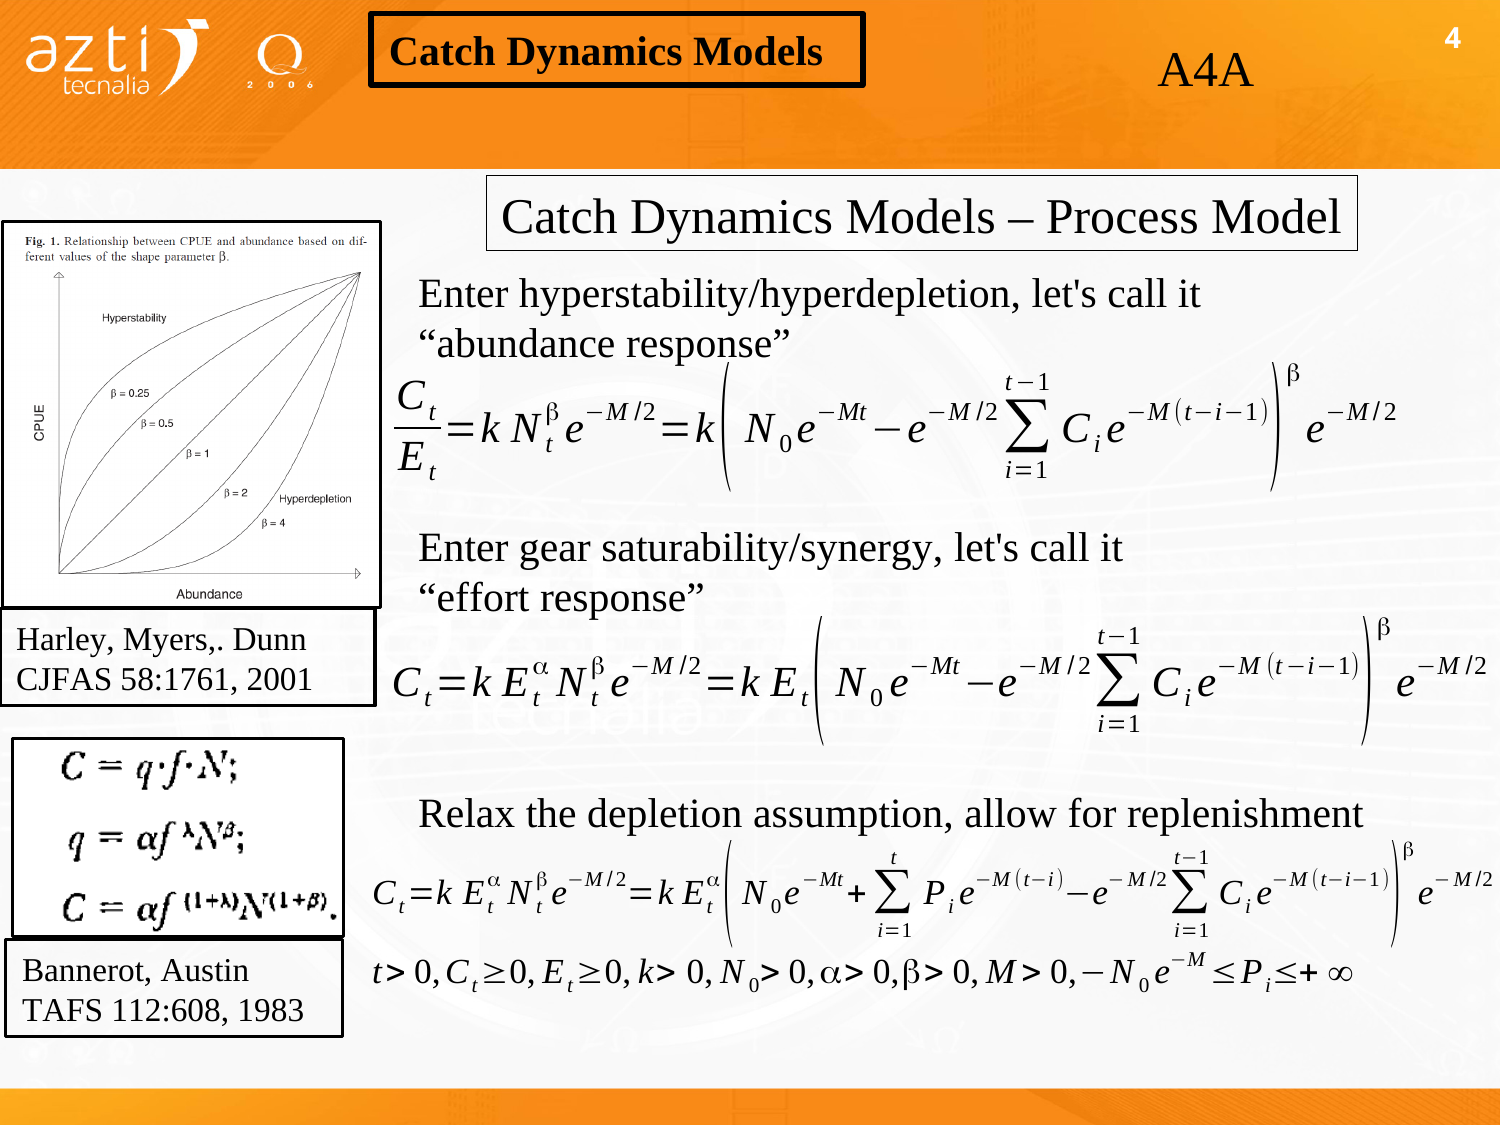

Catch Dynamics Models
A4A
Catch Dynamics Models – Process Model
Enter hyperstability/hyperdepletion, let's call it
“abundance response”
Enter gear saturability/synergy, let's call it
“effort response”
Harley, Myers,. Dunn
CJFAS 58:1761, 2001
Relax the depletion assumption, allow for replenishment
Bannerot, Austin
TAFS 112:608, 1983